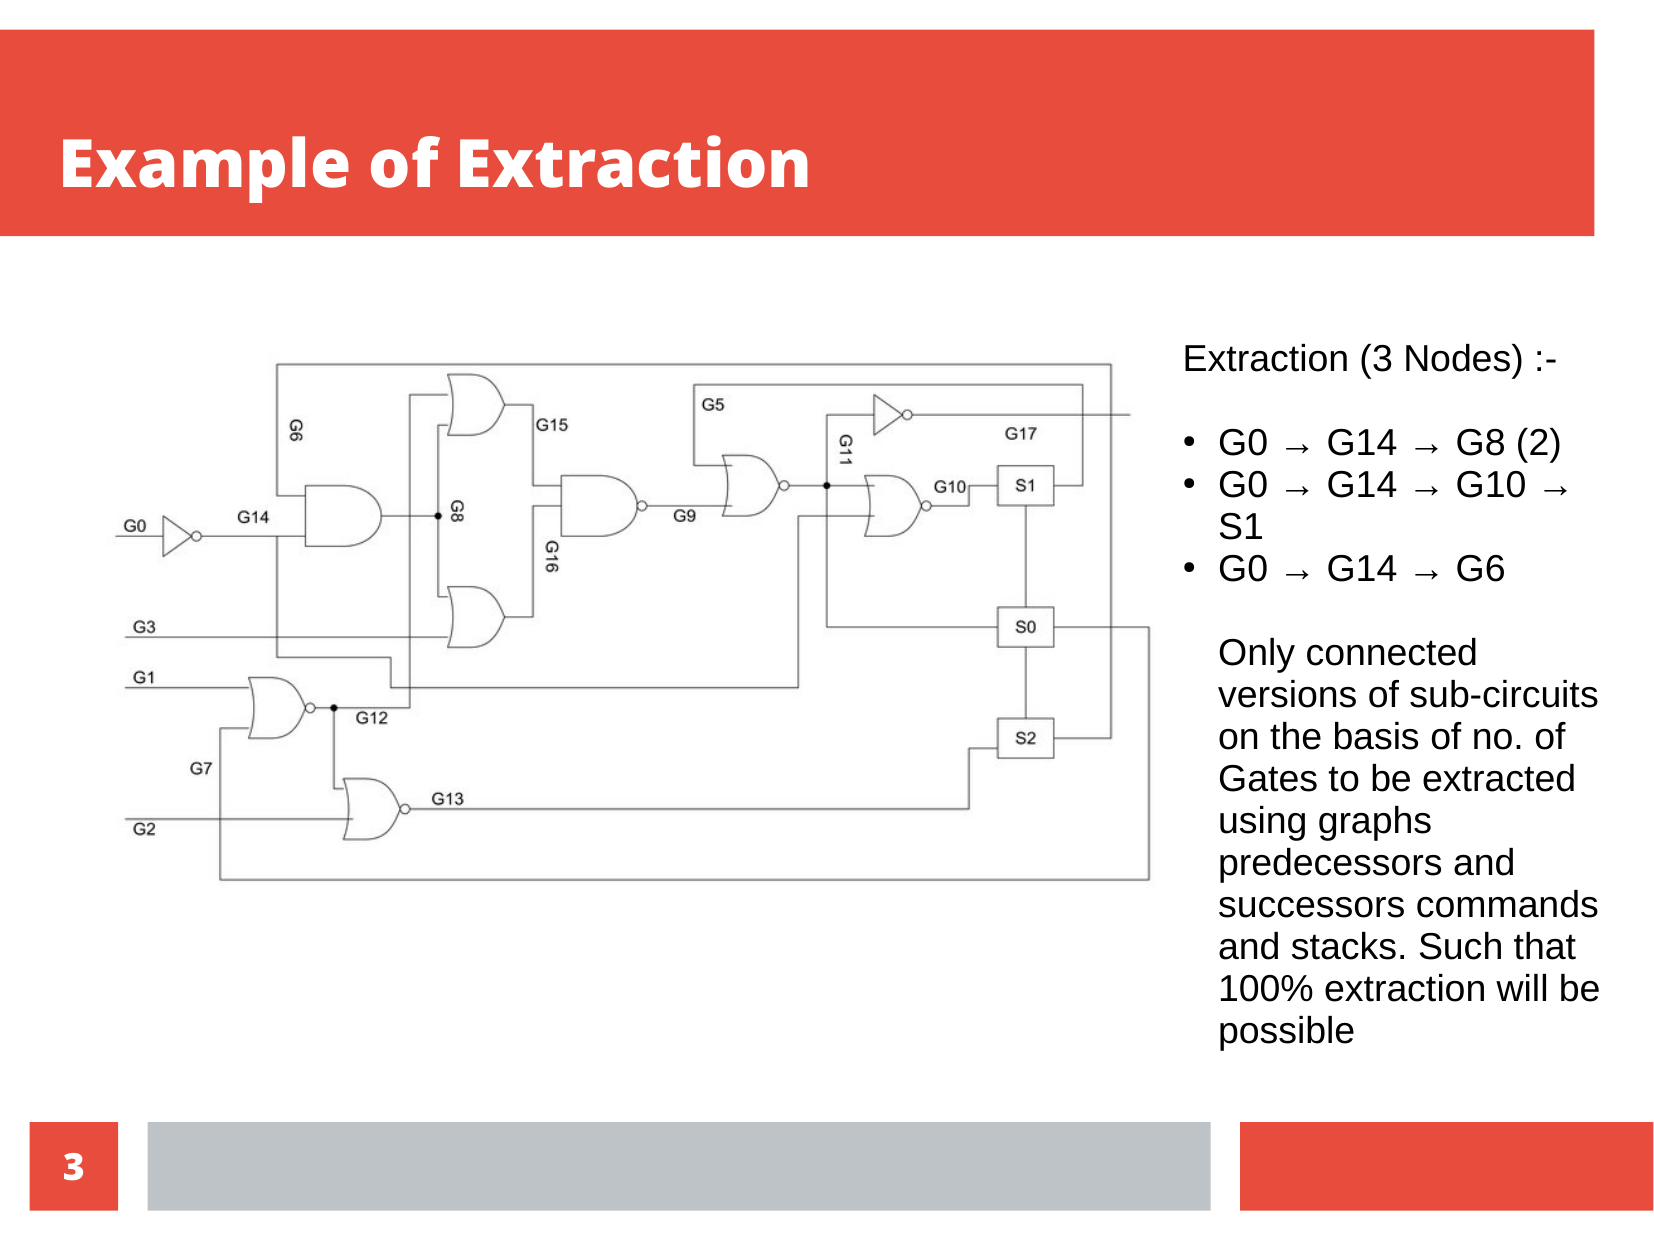

# Example of Extraction
Extraction (3 Nodes) :-
G0 → G14 → G8 (2)
G0 → G14 → G10 → S1
G0 → G14 → G6
Only connected versions of sub-circuits on the basis of no. of Gates to be extracted using graphs predecessors and successors commands and stacks. Such that 100% extraction will be possible
3